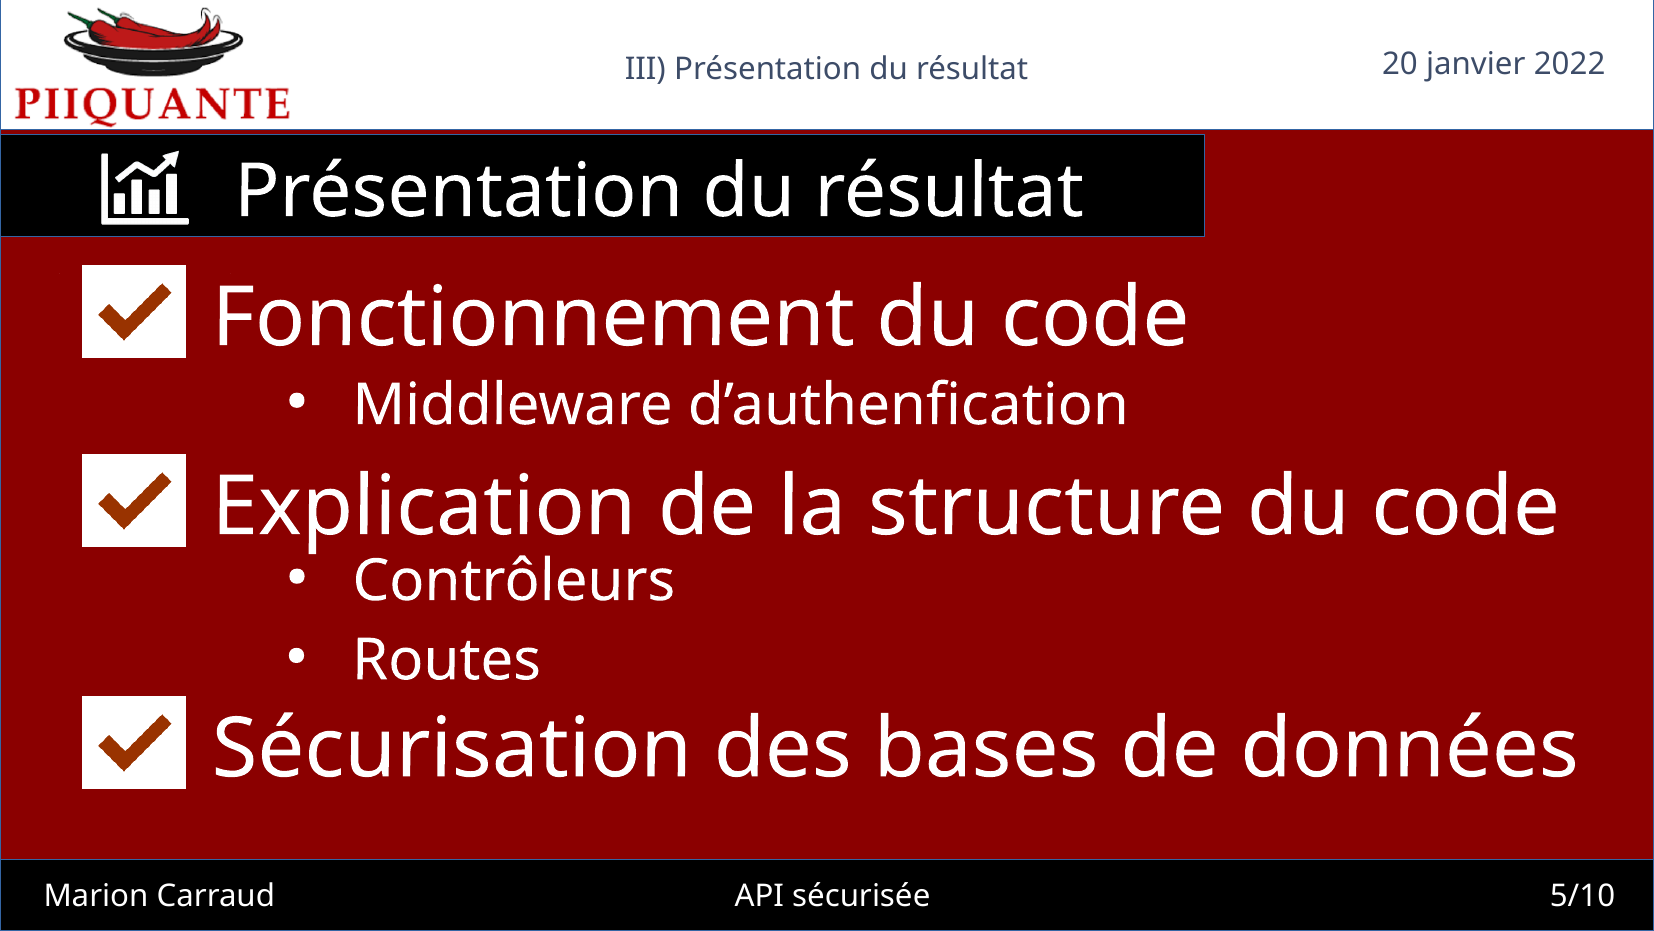

III) Présentation du résultat
# 20 janvier 2022
Présentation du résultat
Fonctionnement du code
 Middleware d’authenfication
Explication de la structure du code
 Contrôleurs
 Routes
Sécurisation des bases de données
Marion Carraud
API sécurisée
5/10